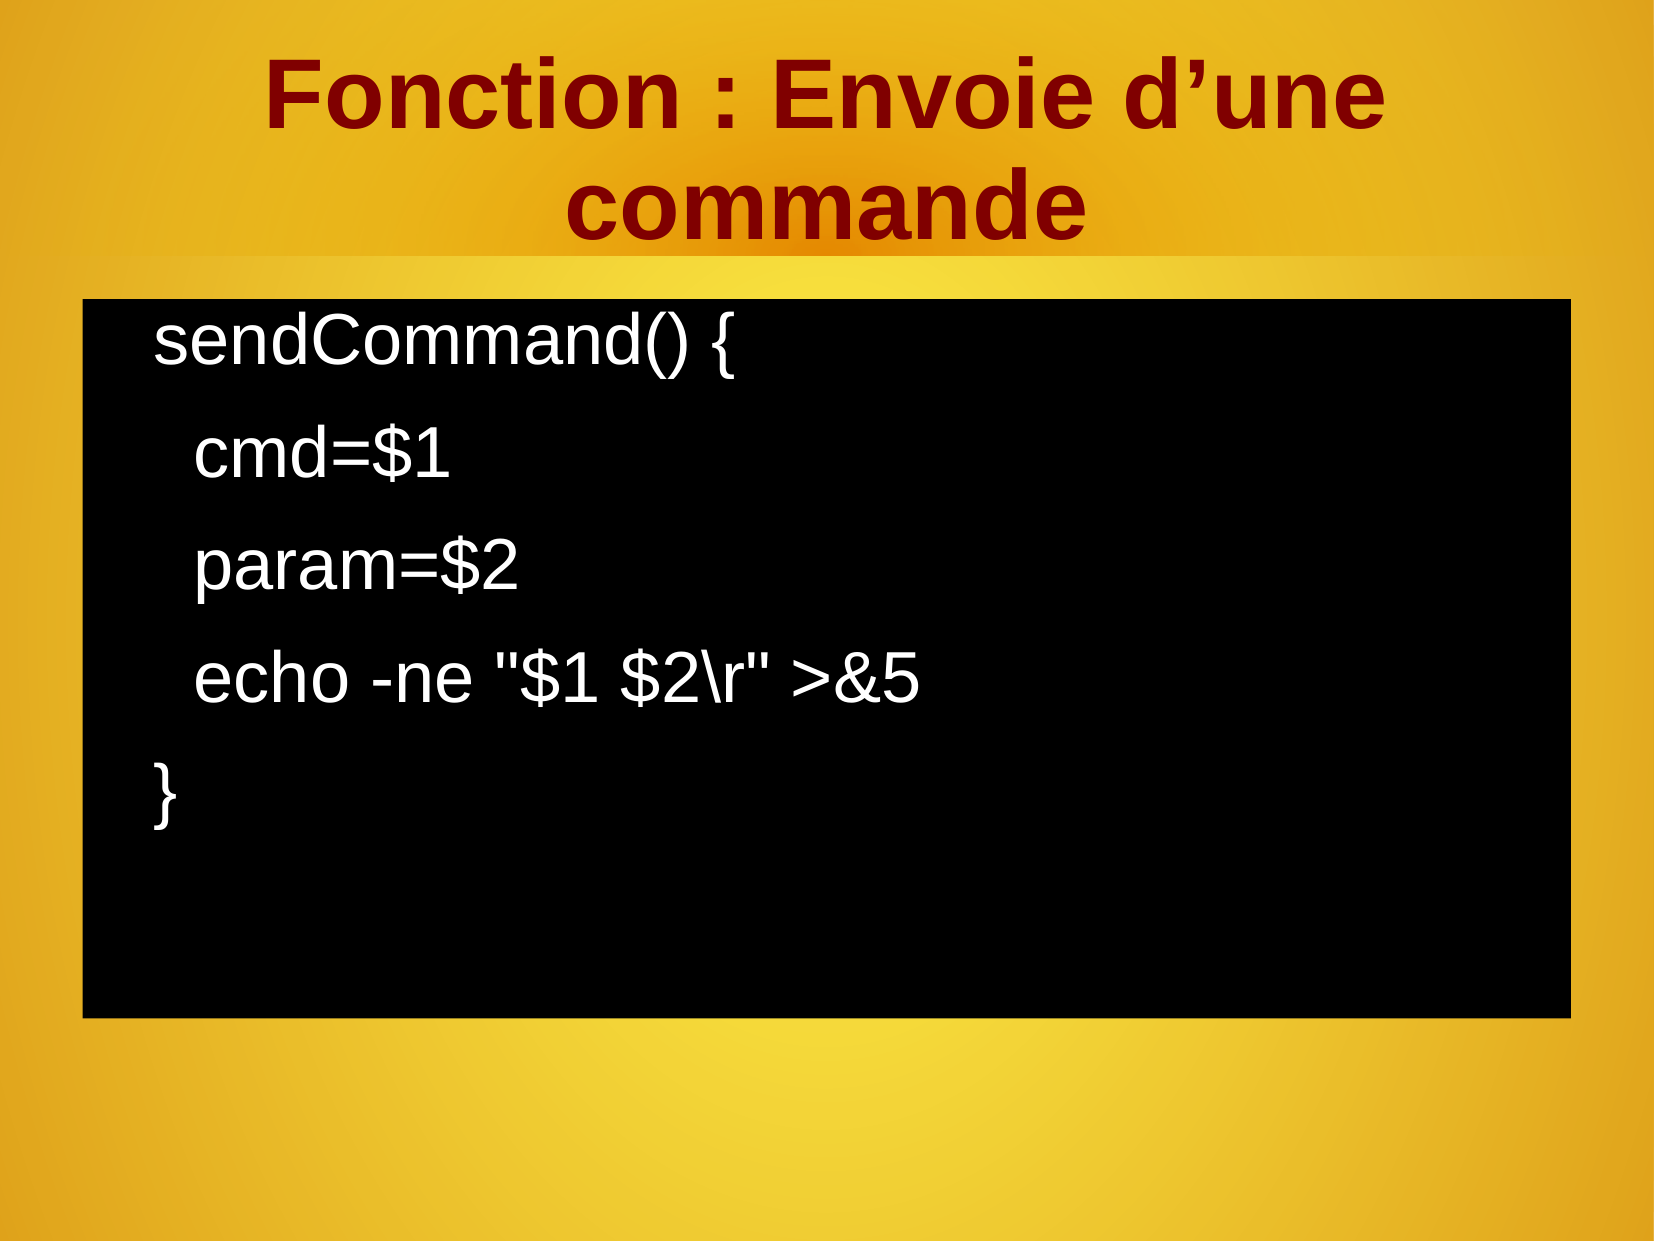

# Fonction : Envoie d’une commande
sendCommand() {
 cmd=$1
 param=$2
 echo -ne "$1 $2\r" >&5
}